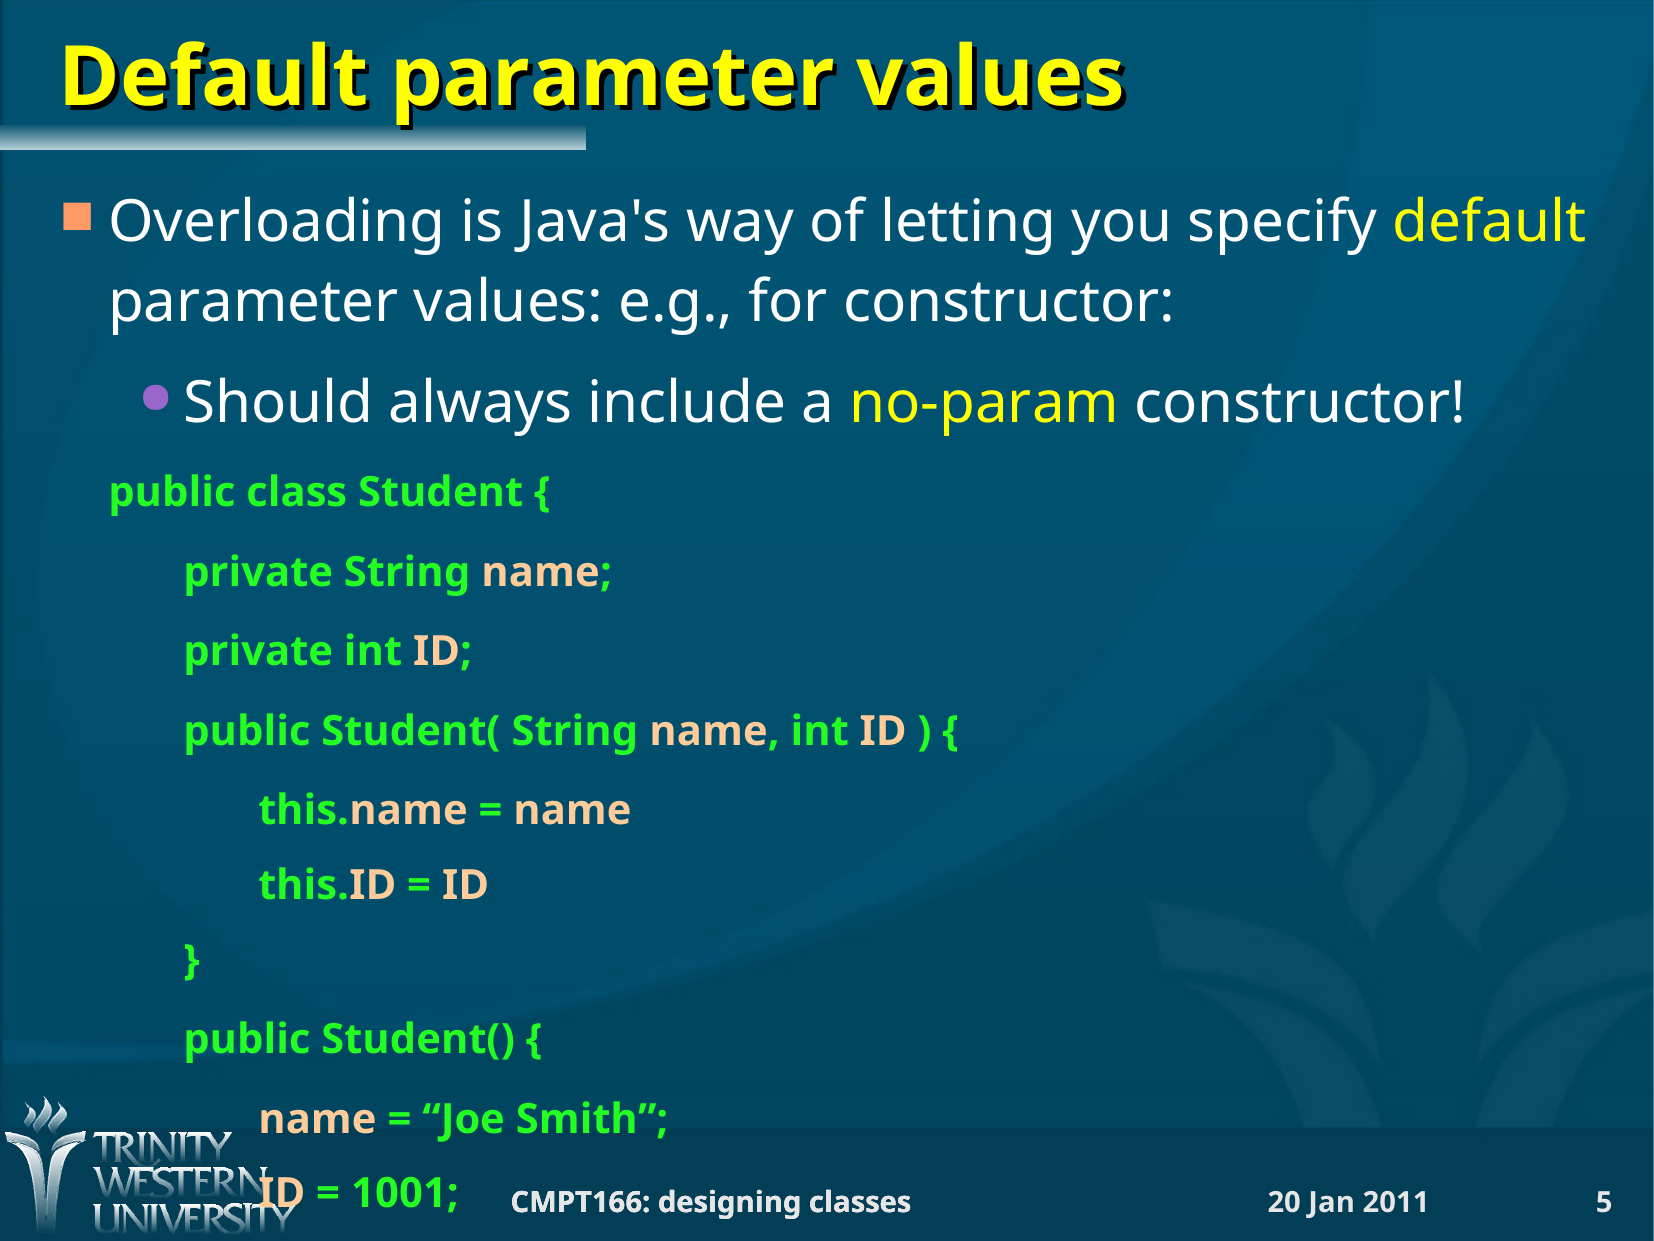

# Default parameter values
Overloading is Java's way of letting you specify default parameter values: e.g., for constructor:
Should always include a no-param constructor!
public class Student {
private String name;
private int ID;
public Student( String name, int ID ) {
this.name = name
this.ID = ID
}
public Student() {
name = “Joe Smith”;
ID = 1001;
}
CMPT166: designing classes
20 Jan 2011
5